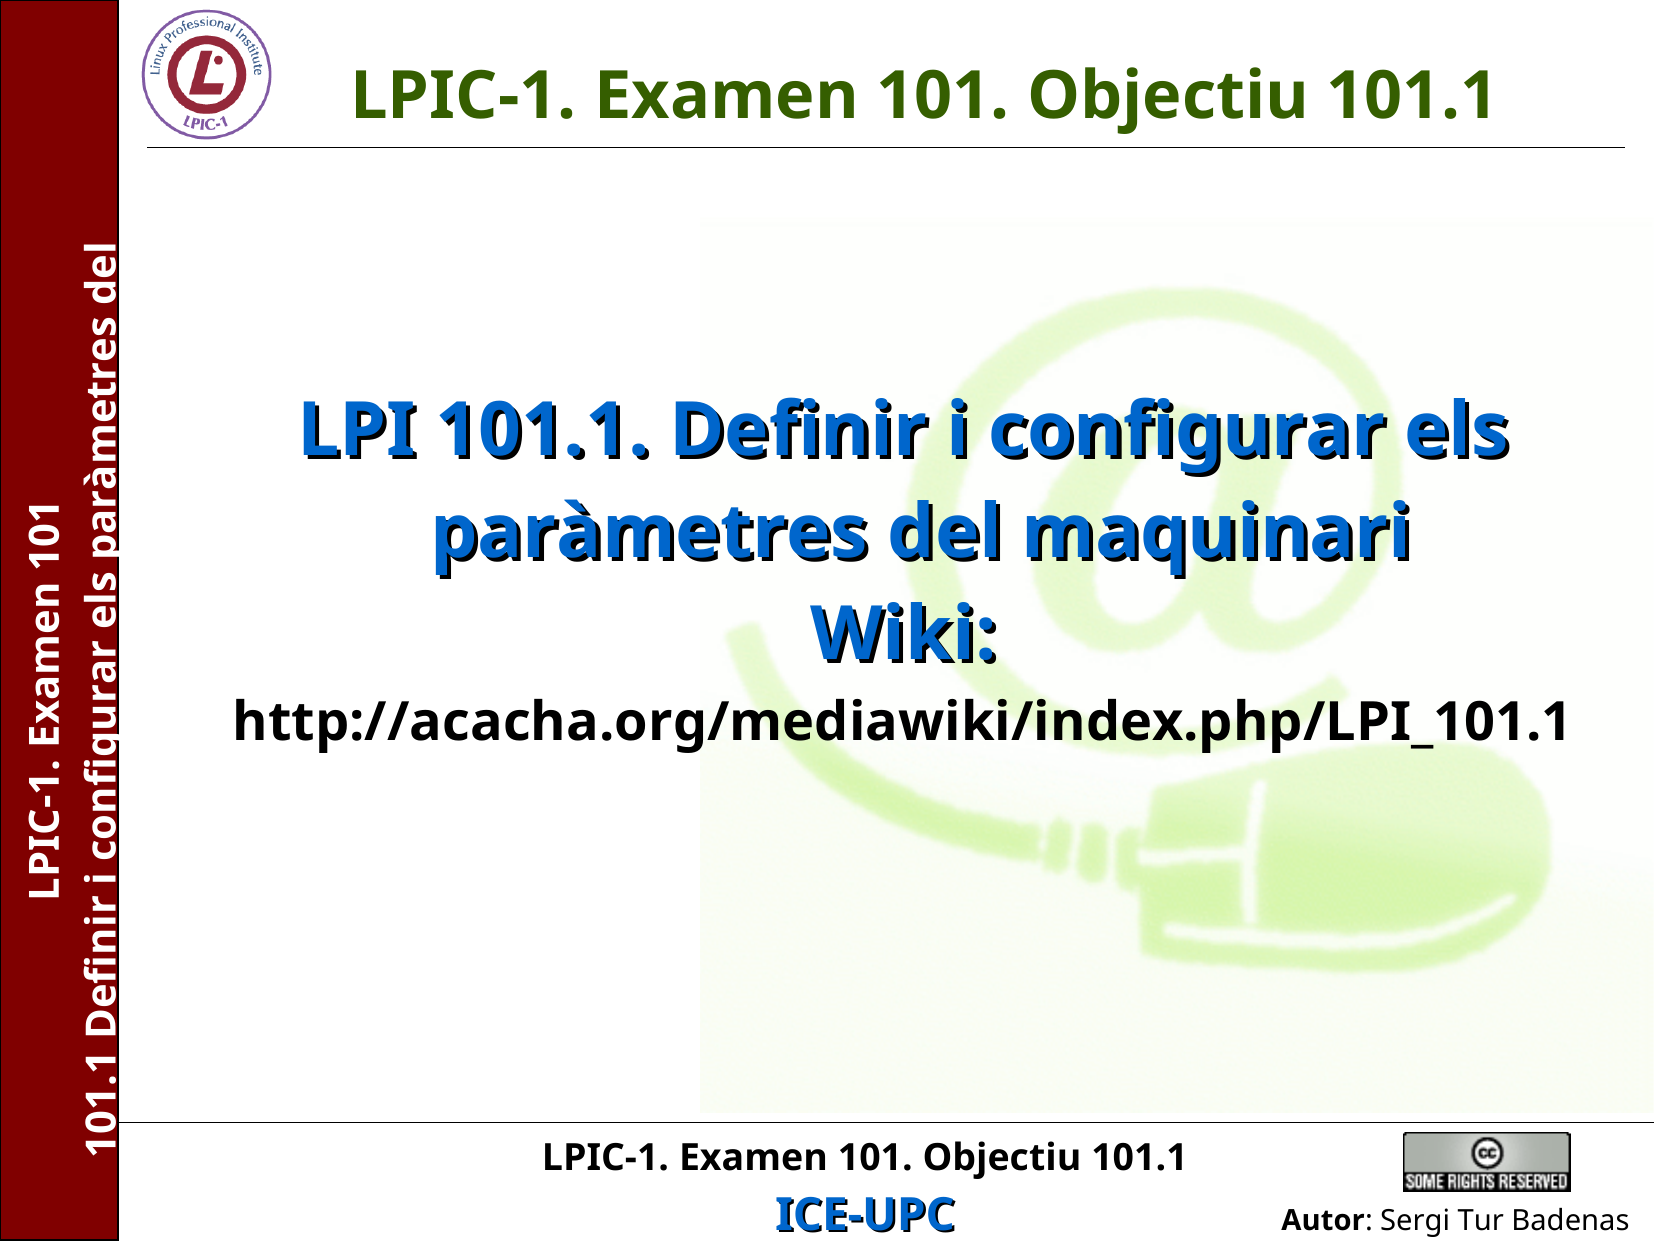

LPIC-1. Examen 101. Objectiu 101.1
# LPI 101.1. Definir i configurar els paràmetres del maquinari
Wiki:
http://acacha.org/mediawiki/index.php/LPI_101.1